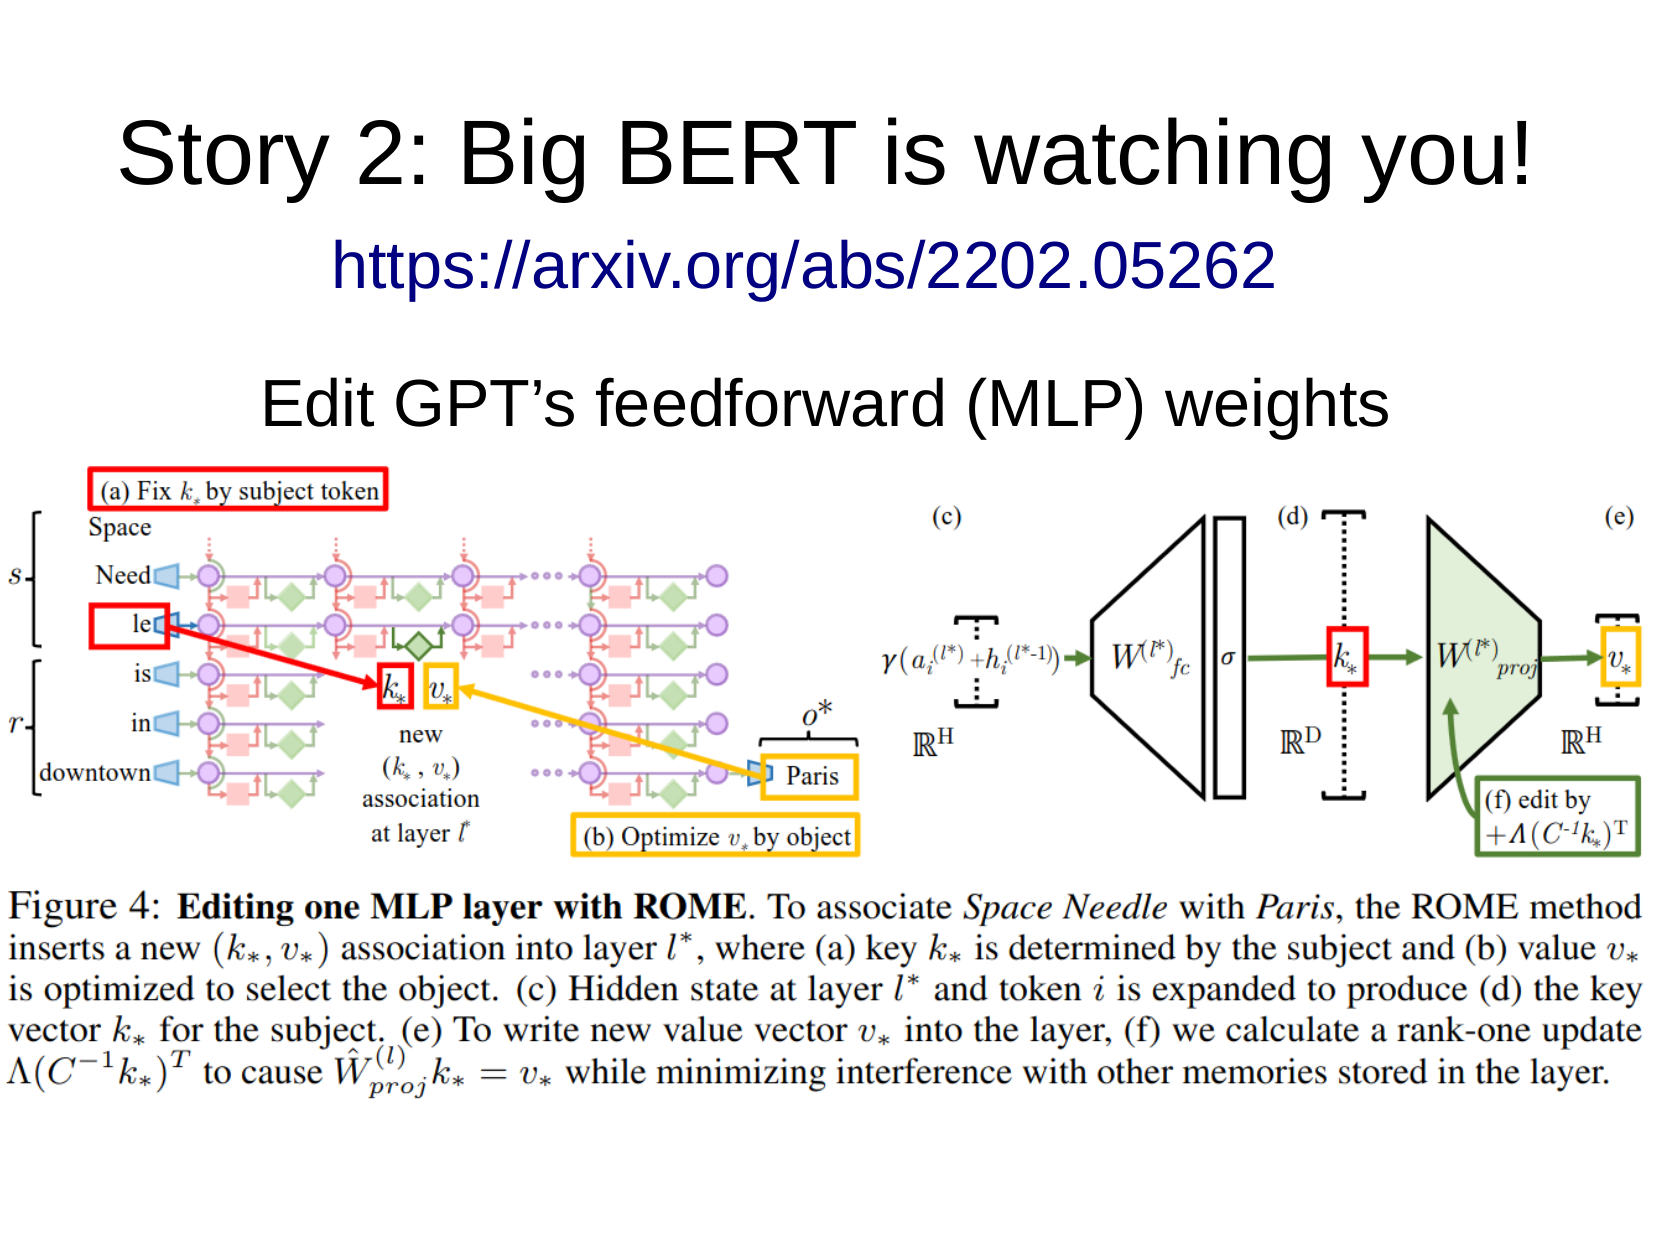

# Story 2: Big BERT is watching you!
https://arxiv.org/abs/2202.05262
Edit GPT’s feedforward (MLP) weights